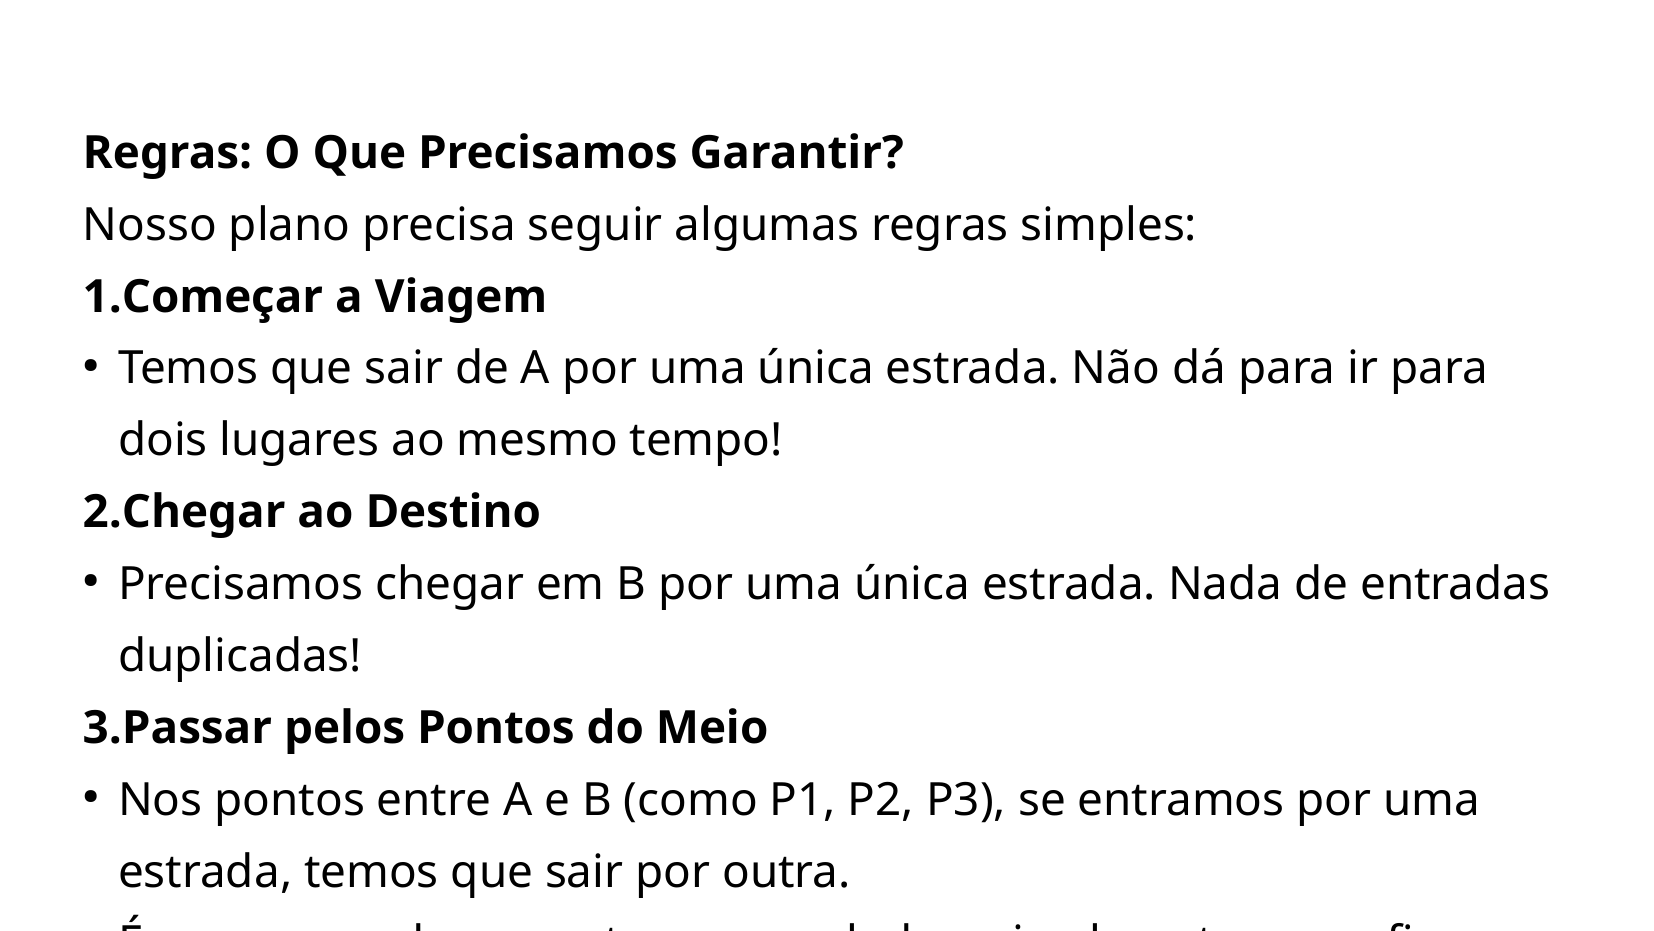

# Regras: O Que Precisamos Garantir?
Nosso plano precisa seguir algumas regras simples:
Começar a Viagem
Temos que sair de A por uma única estrada. Não dá para ir para dois lugares ao mesmo tempo!
Chegar ao Destino
Precisamos chegar em B por uma única estrada. Nada de entradas duplicadas!
Passar pelos Pontos do Meio
Nos pontos entre A e B (como P1, P2, P3), se entramos por uma estrada, temos que sair por outra.
É como uma dança: entra por um lado, sai pelo outro, sem ficar parado.